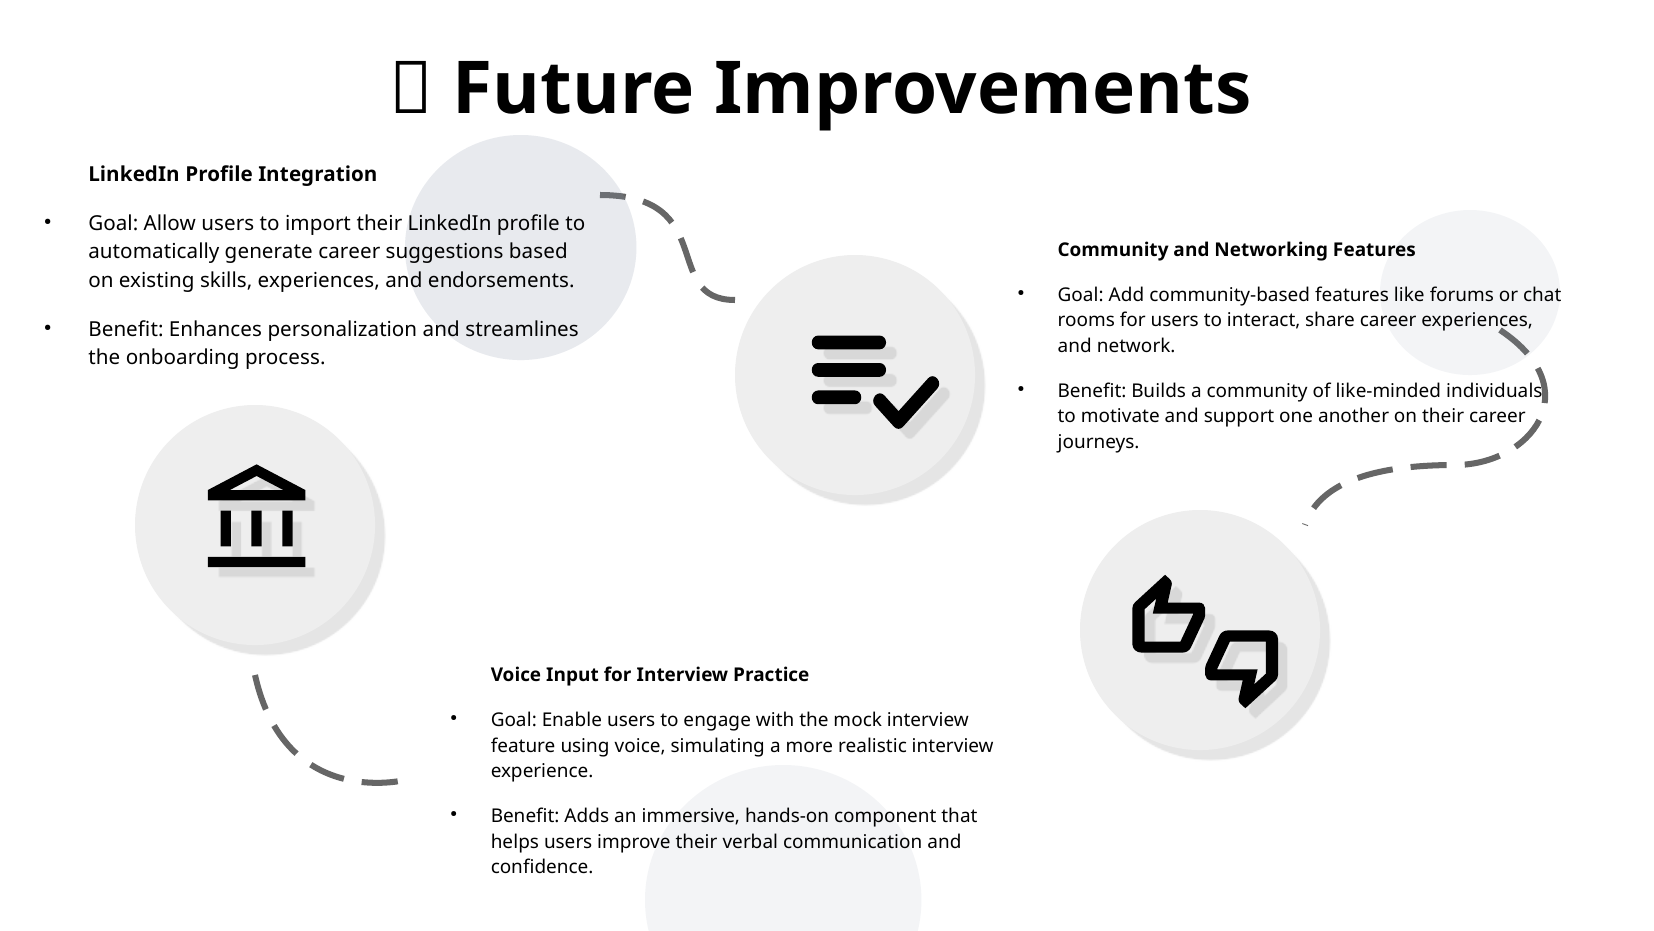

# 🚀 Future Improvements
LinkedIn Profile Integration
Goal: Allow users to import their LinkedIn profile to automatically generate career suggestions based on existing skills, experiences, and endorsements.
Benefit: Enhances personalization and streamlines the onboarding process.
Community and Networking Features
Goal: Add community-based features like forums or chat rooms for users to interact, share career experiences, and network.
Benefit: Builds a community of like-minded individuals to motivate and support one another on their career journeys.
Voice Input for Interview Practice
Goal: Enable users to engage with the mock interview feature using voice, simulating a more realistic interview experience.
Benefit: Adds an immersive, hands-on component that helps users improve their verbal communication and confidence.